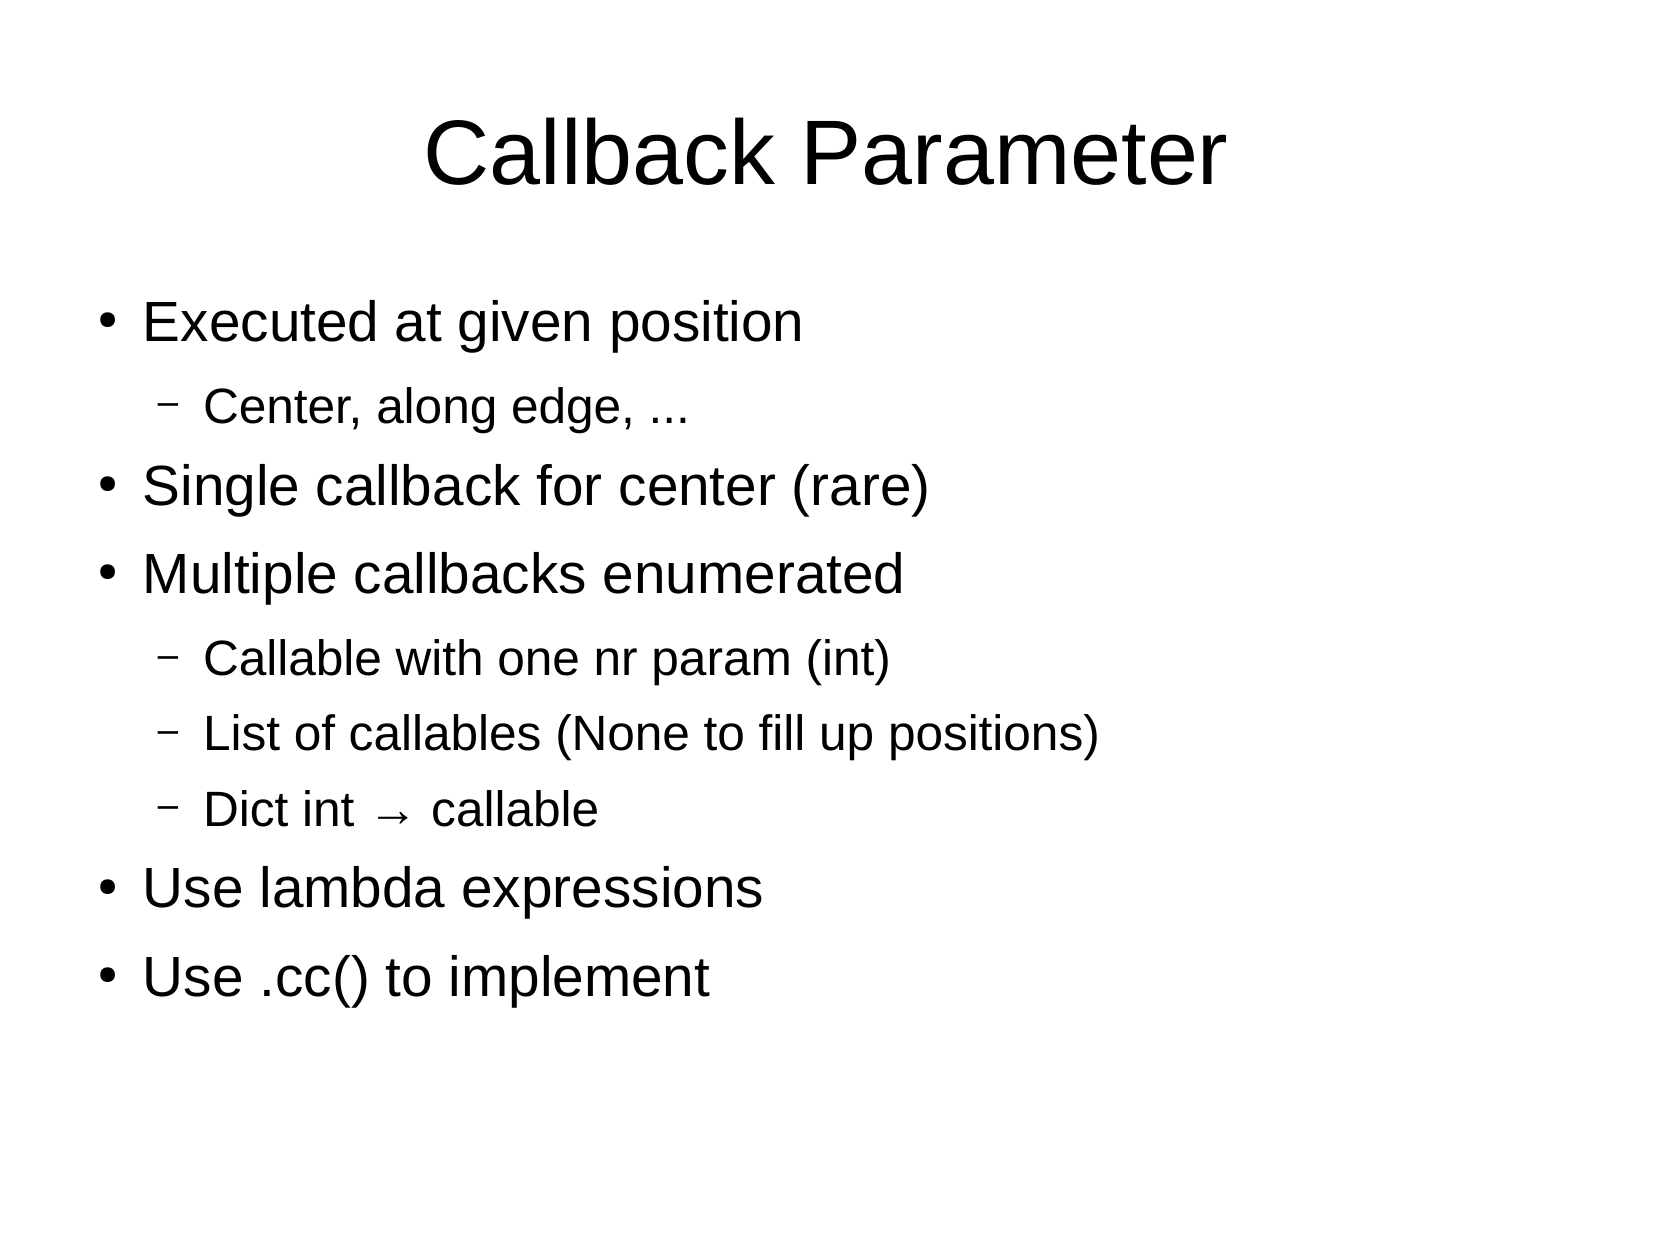

# Callback Parameter
Executed at given position
Center, along edge, ...
Single callback for center (rare)
Multiple callbacks enumerated
Callable with one nr param (int)
List of callables (None to fill up positions)
Dict int → callable
Use lambda expressions
Use .cc() to implement